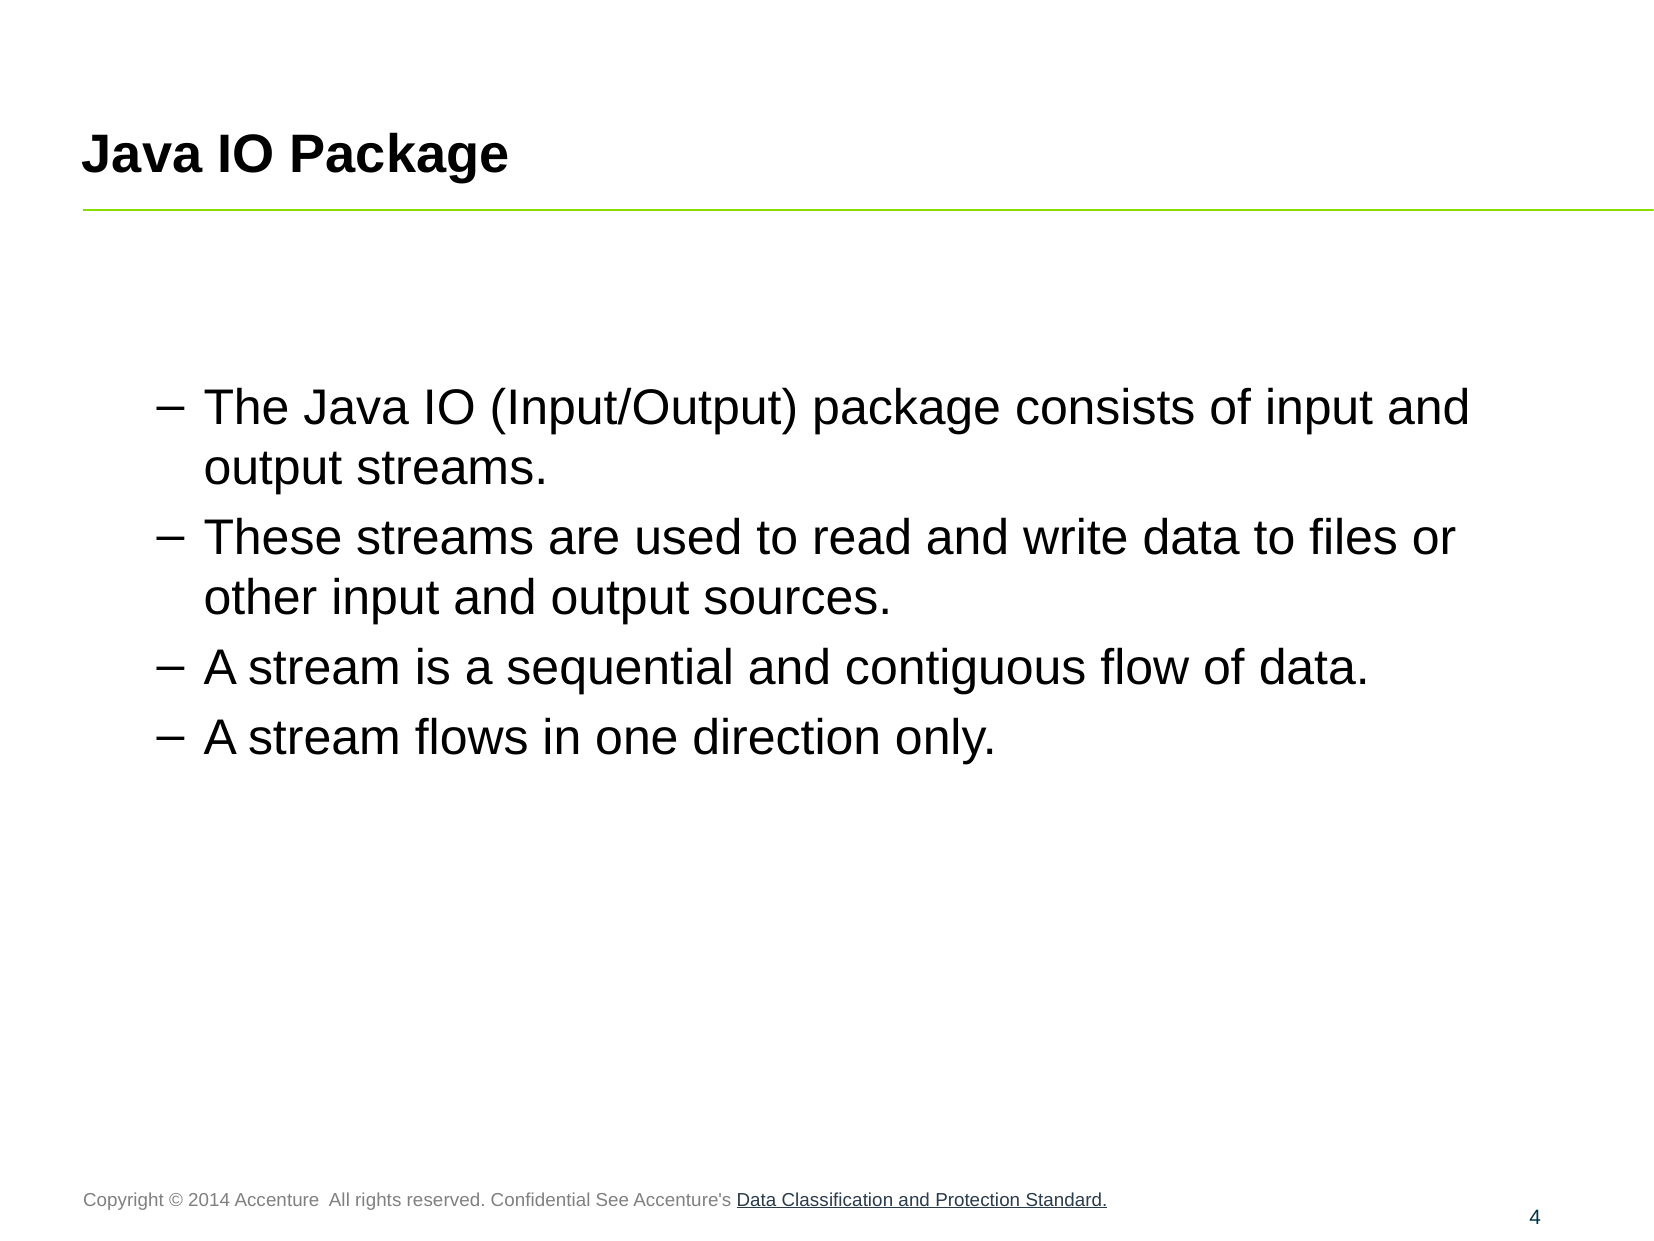

Java IO Package
# The Java IO (Input/Output) package consists of input and output streams.
These streams are used to read and write data to files or other input and output sources.
A stream is a sequential and contiguous flow of data.
A stream flows in one direction only.
4